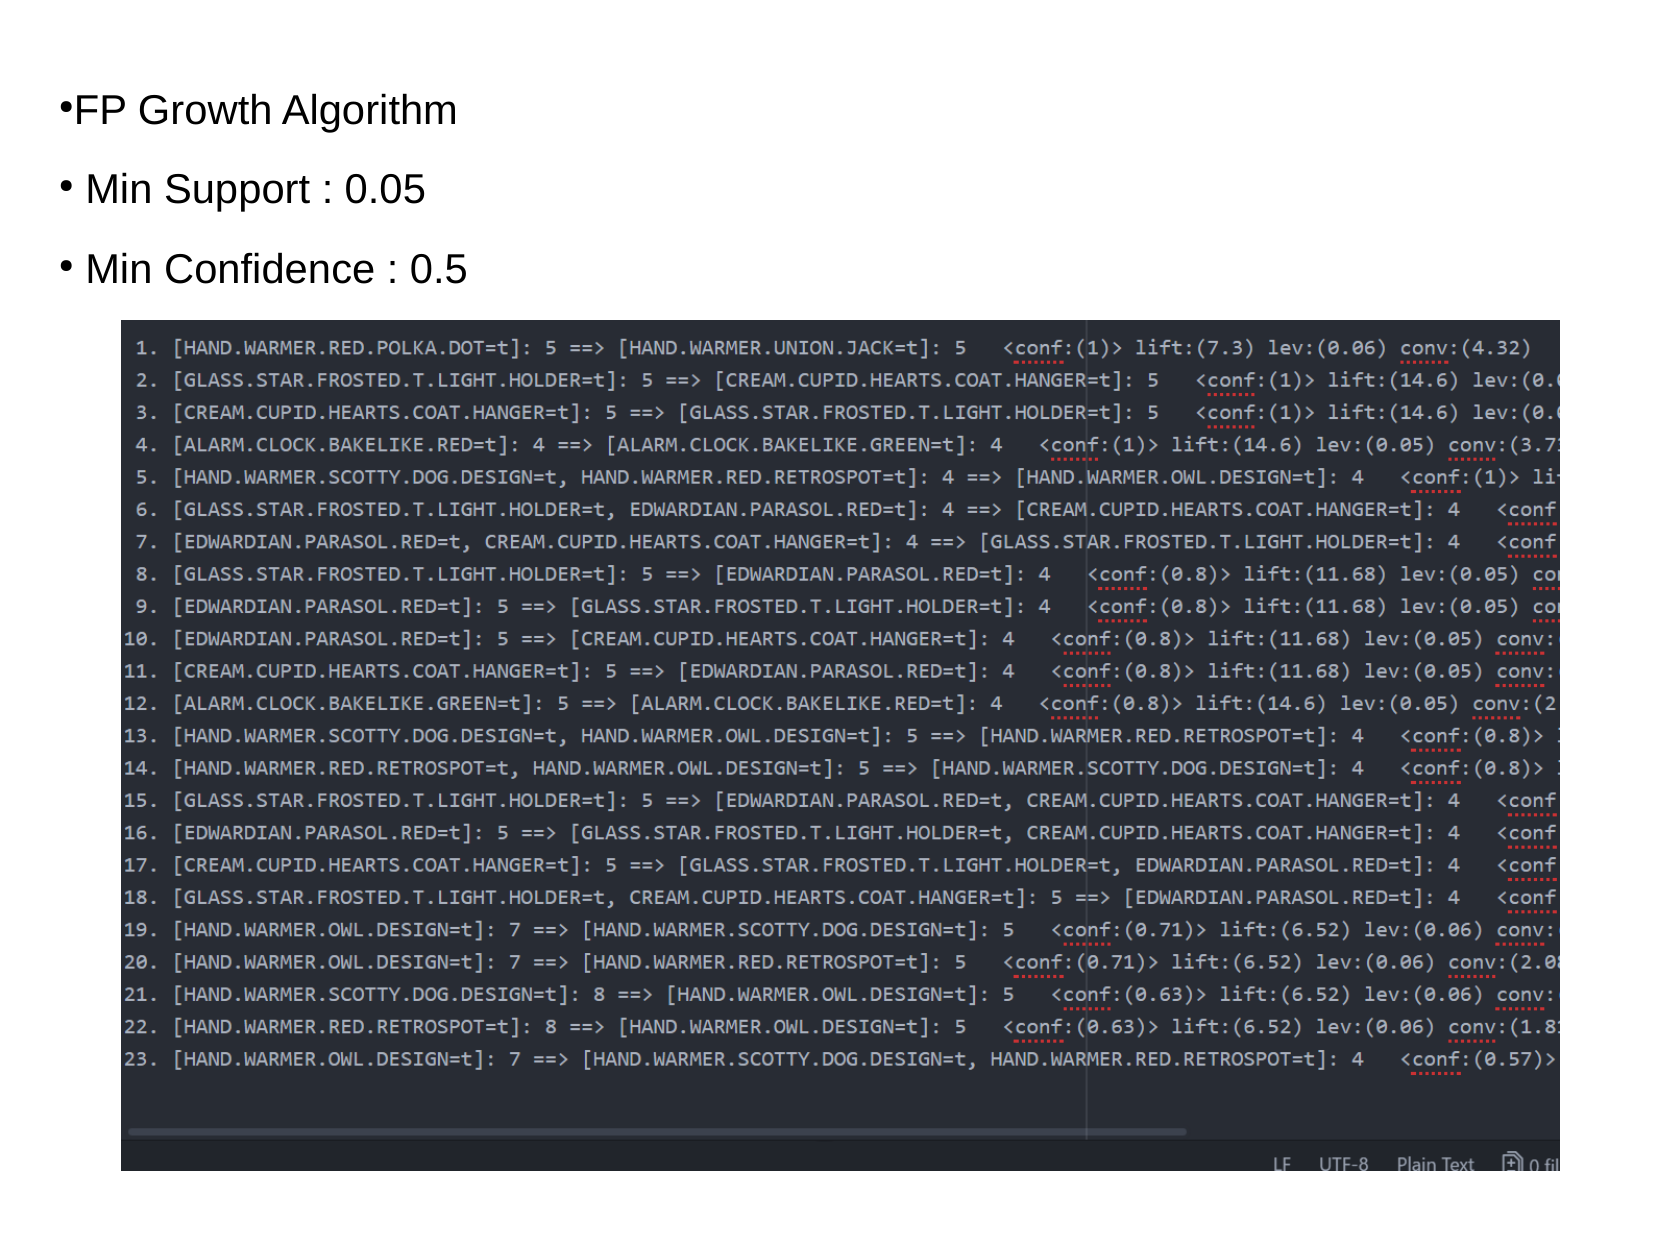

# FP Growth Algorithm
 Min Support : 0.05
 Min Confidence : 0.5